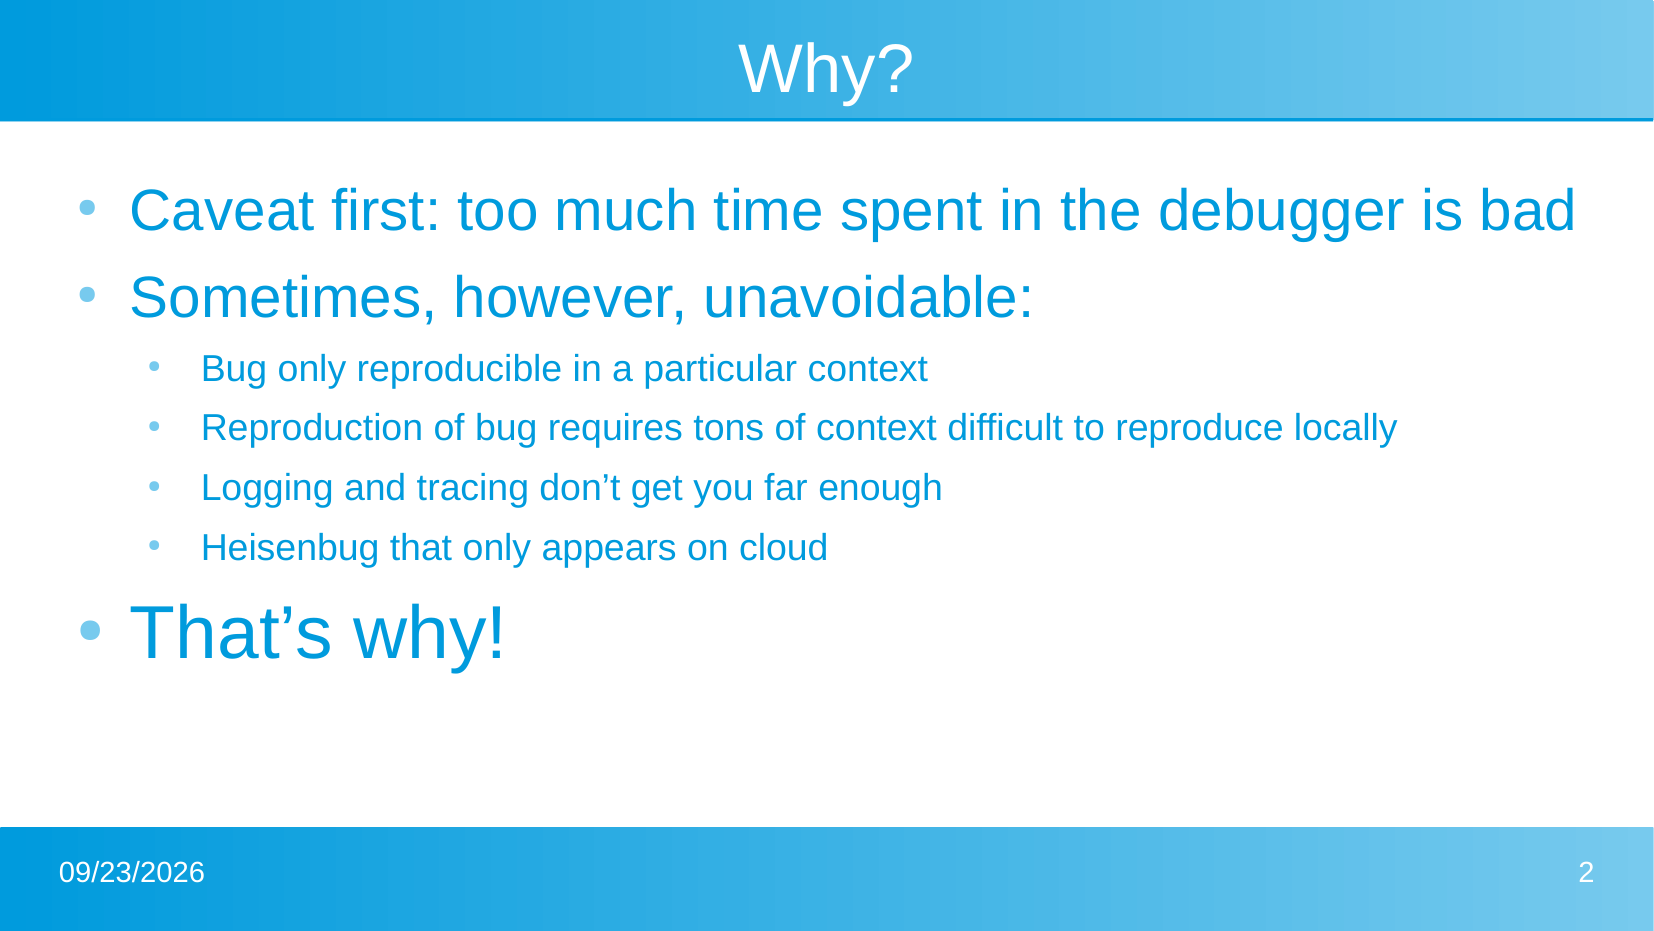

Why?
# Caveat first: too much time spent in the debugger is bad
Sometimes, however, unavoidable:
Bug only reproducible in a particular context
Reproduction of bug requires tons of context difficult to reproduce locally
Logging and tracing don’t get you far enough
Heisenbug that only appears on cloud
That’s why!
2